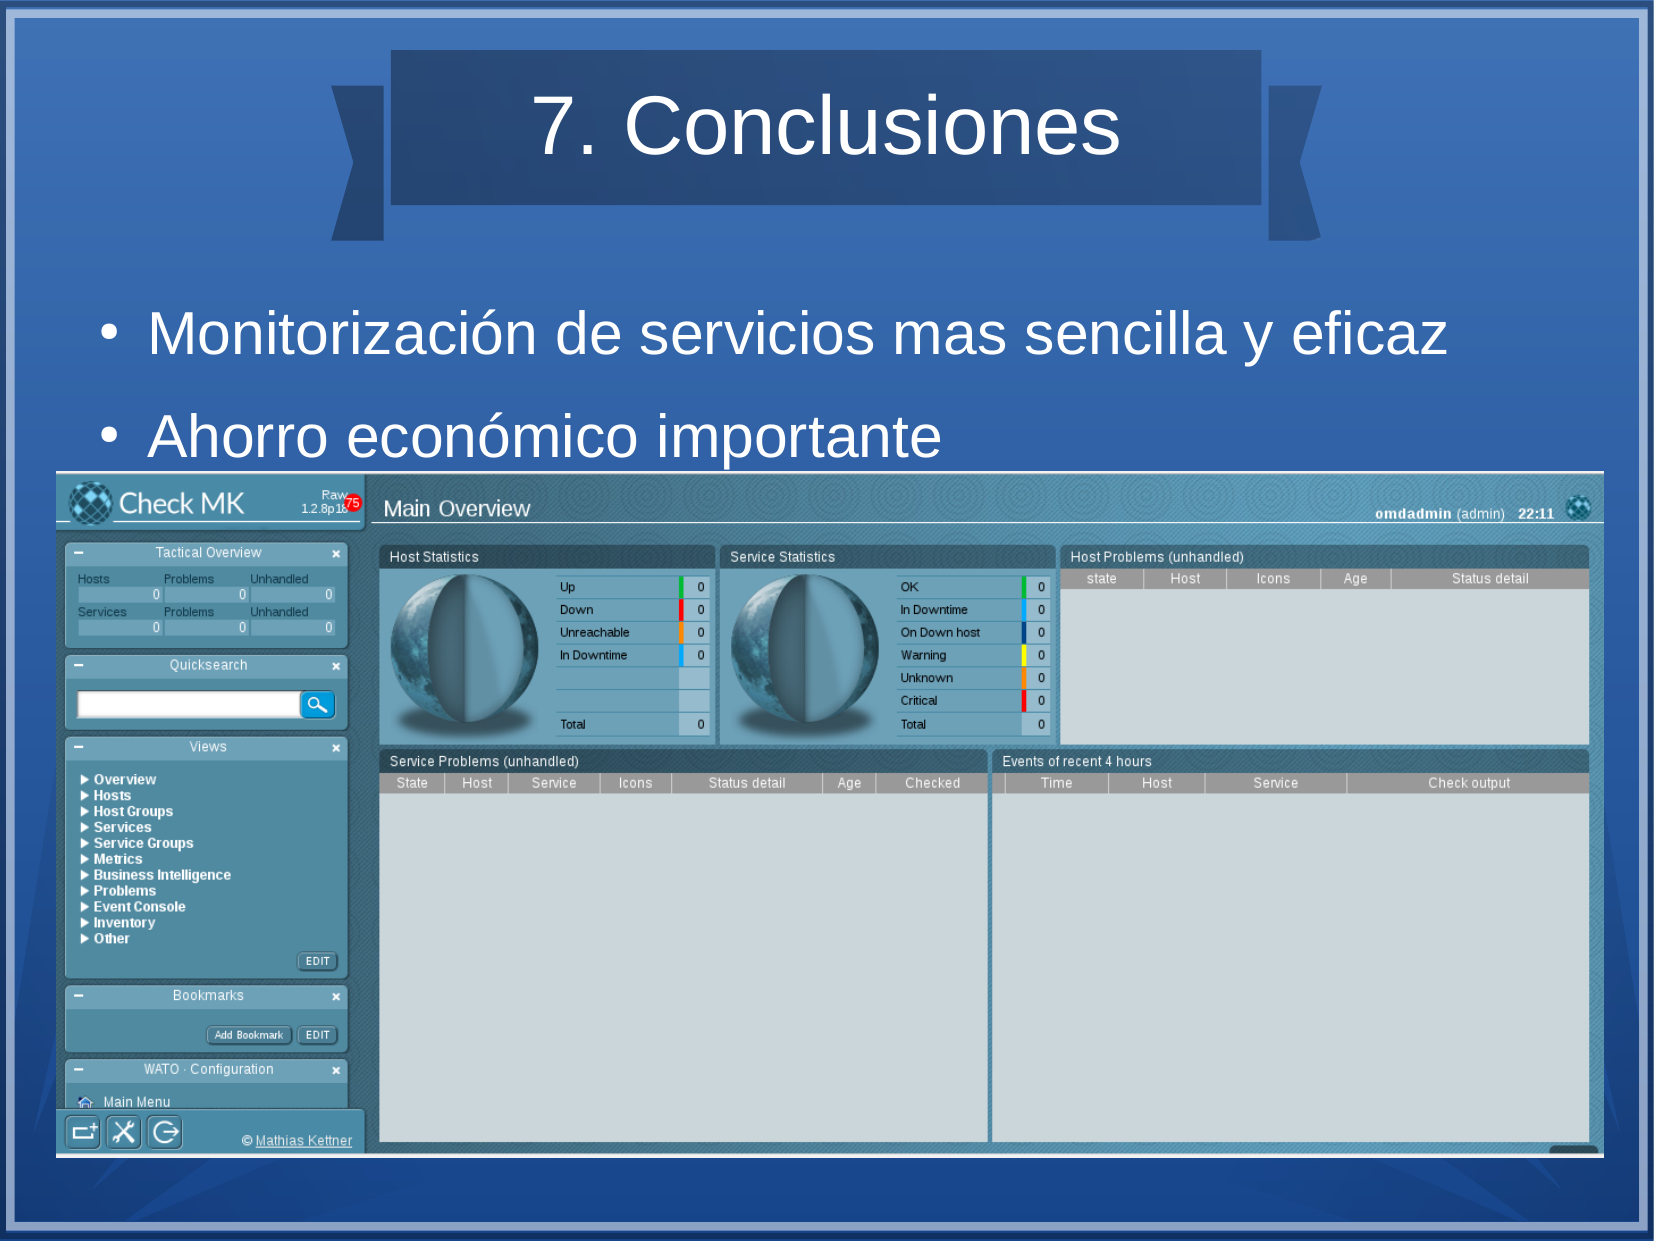

# 7. Conclusiones
Monitorización de servicios mas sencilla y eficaz
Ahorro económico importante